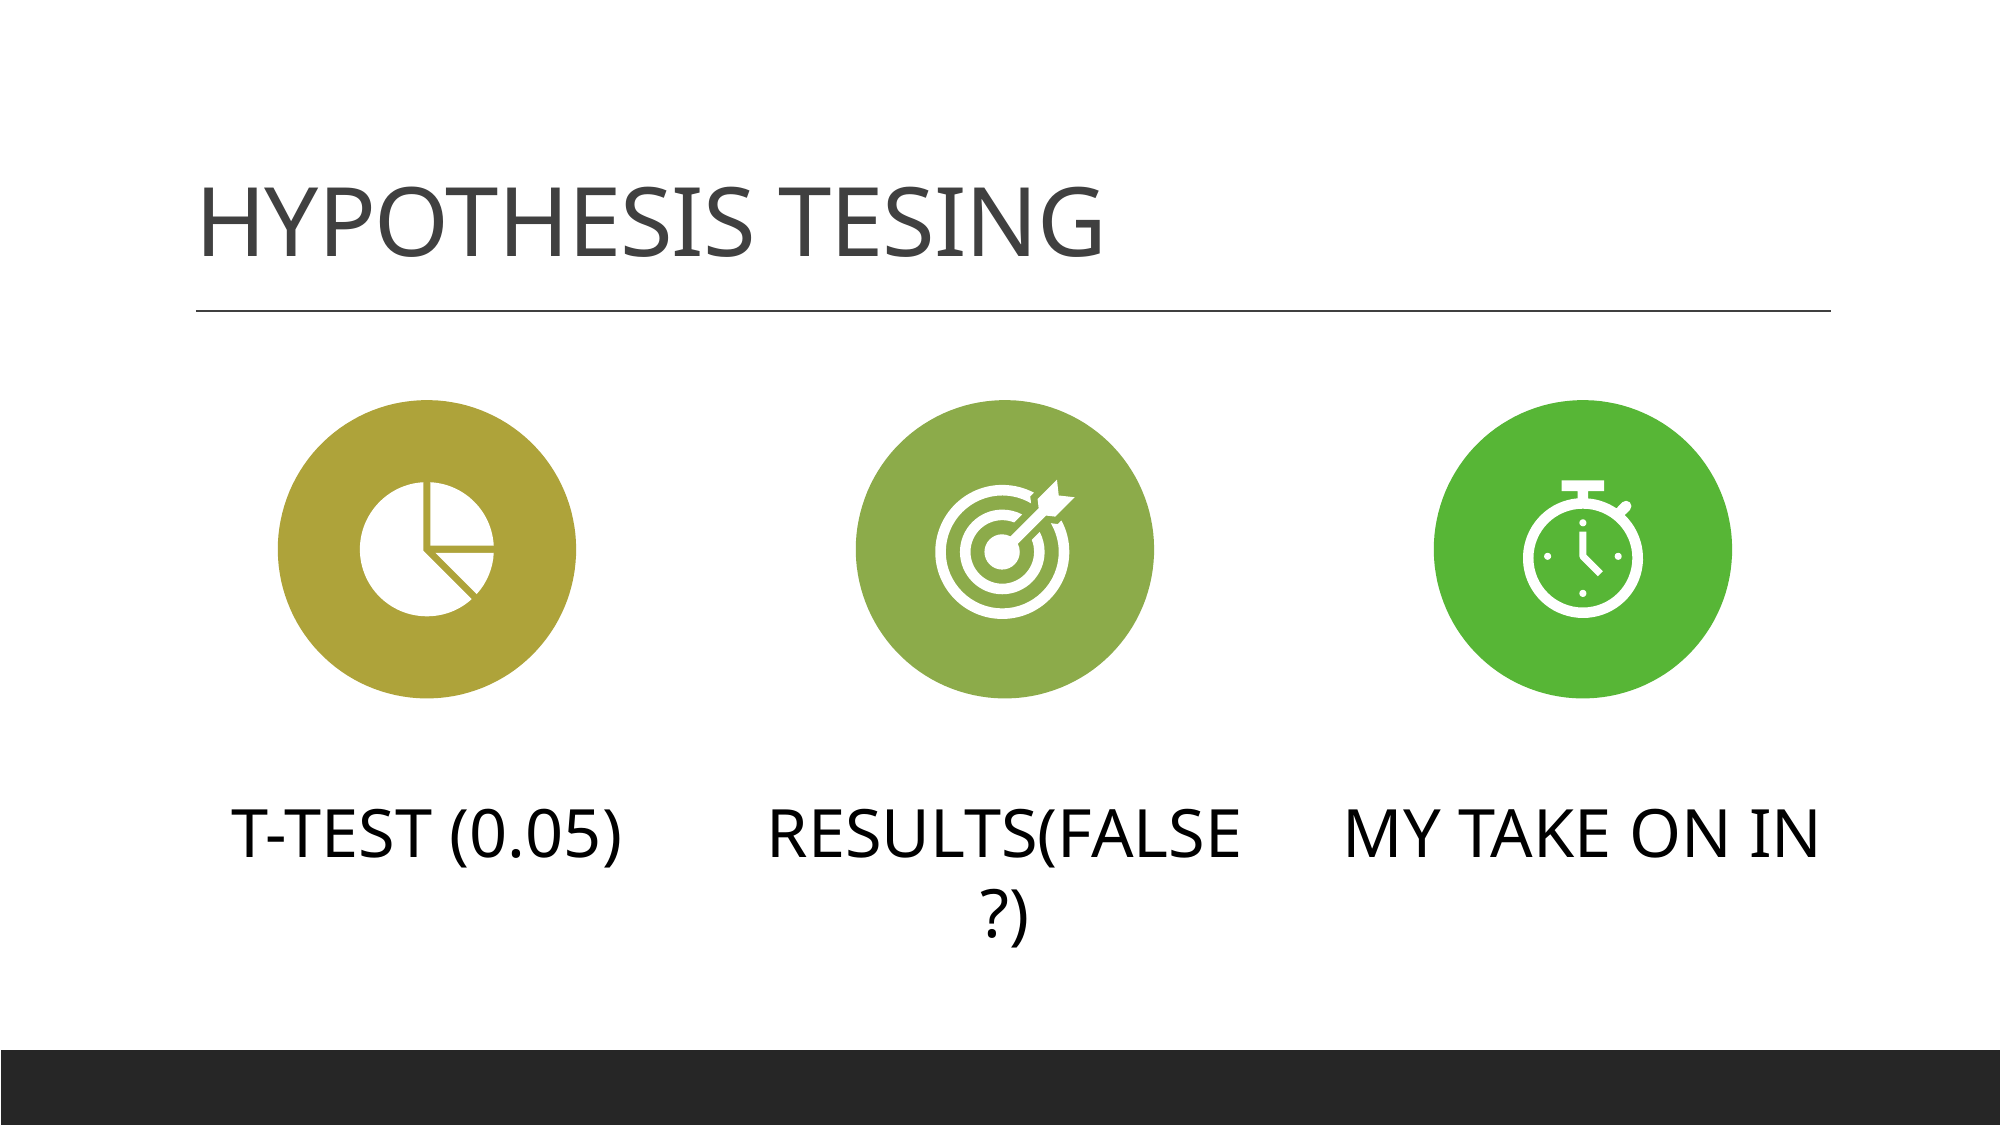

# HYPOTHESIS TESING
T-TEST (0.05)
RESULTS(FALSE?)
MY TAKE ON IN